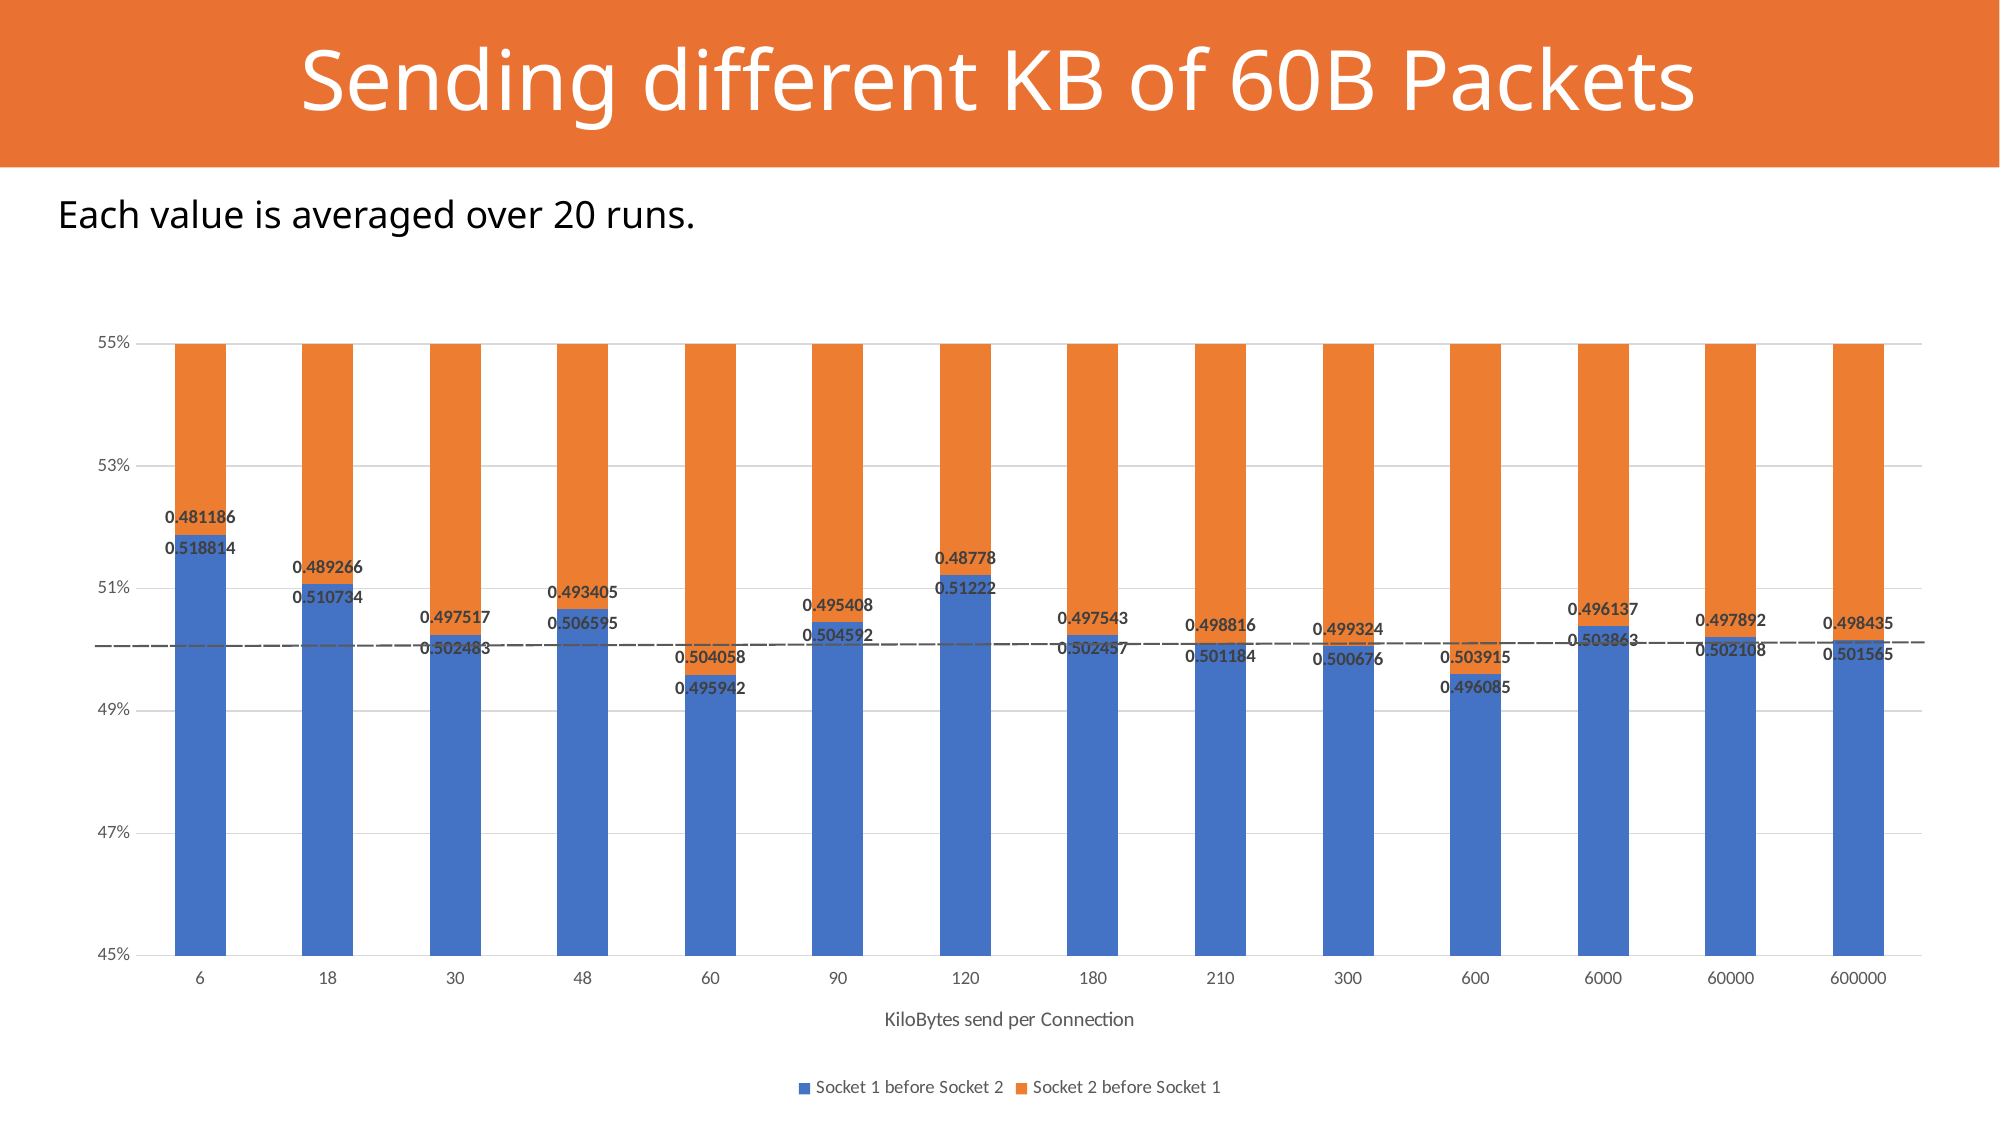

# Sending different KB of 60B Packets
Each value is averaged over 20 runs.
### Chart
| Category | Socket 1 before Socket 2 | Socket 2 before Socket 1 |
|---|---|---|
| 6 | 0.518814 | 0.481186 |
| 18 | 0.510734 | 0.489266 |
| 30 | 0.502483 | 0.497517 |
| 48 | 0.506595 | 0.493405 |
| 60 | 0.495942 | 0.504058 |
| 90 | 0.504592 | 0.495408 |
| 120 | 0.51222 | 0.48778 |
| 180 | 0.502457 | 0.497543 |
| 210 | 0.501184 | 0.498816 |
| 300 | 0.500676 | 0.499324 |
| 600 | 0.496085 | 0.503915 |
| 6000 | 0.503863 | 0.496137 |
| 60000 | 0.502108 | 0.497892 |
| 600000 | 0.501565 | 0.498435 |